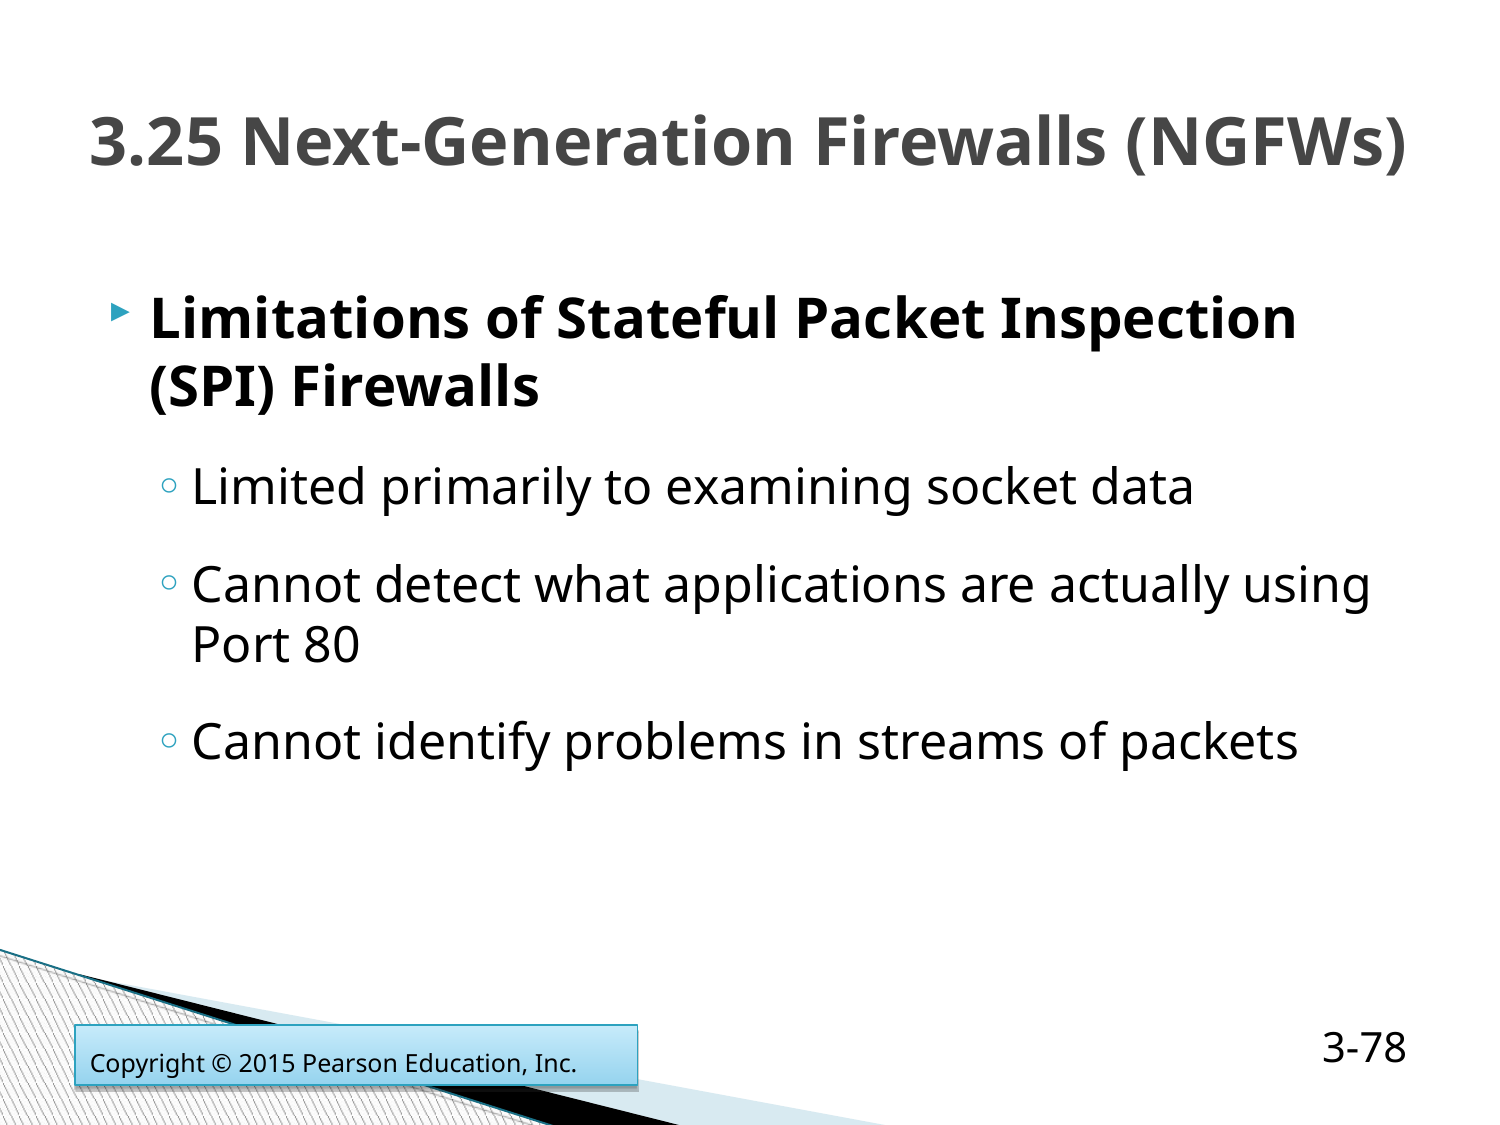

3.25 Next-Generation Firewalls (NGFWs)
# Limitations of Stateful Packet Inspection (SPI) Firewalls
Limited primarily to examining socket data
Cannot detect what applications are actually using Port 80
Cannot identify problems in streams of packets
Copyright © 2015 Pearson Education, Inc.